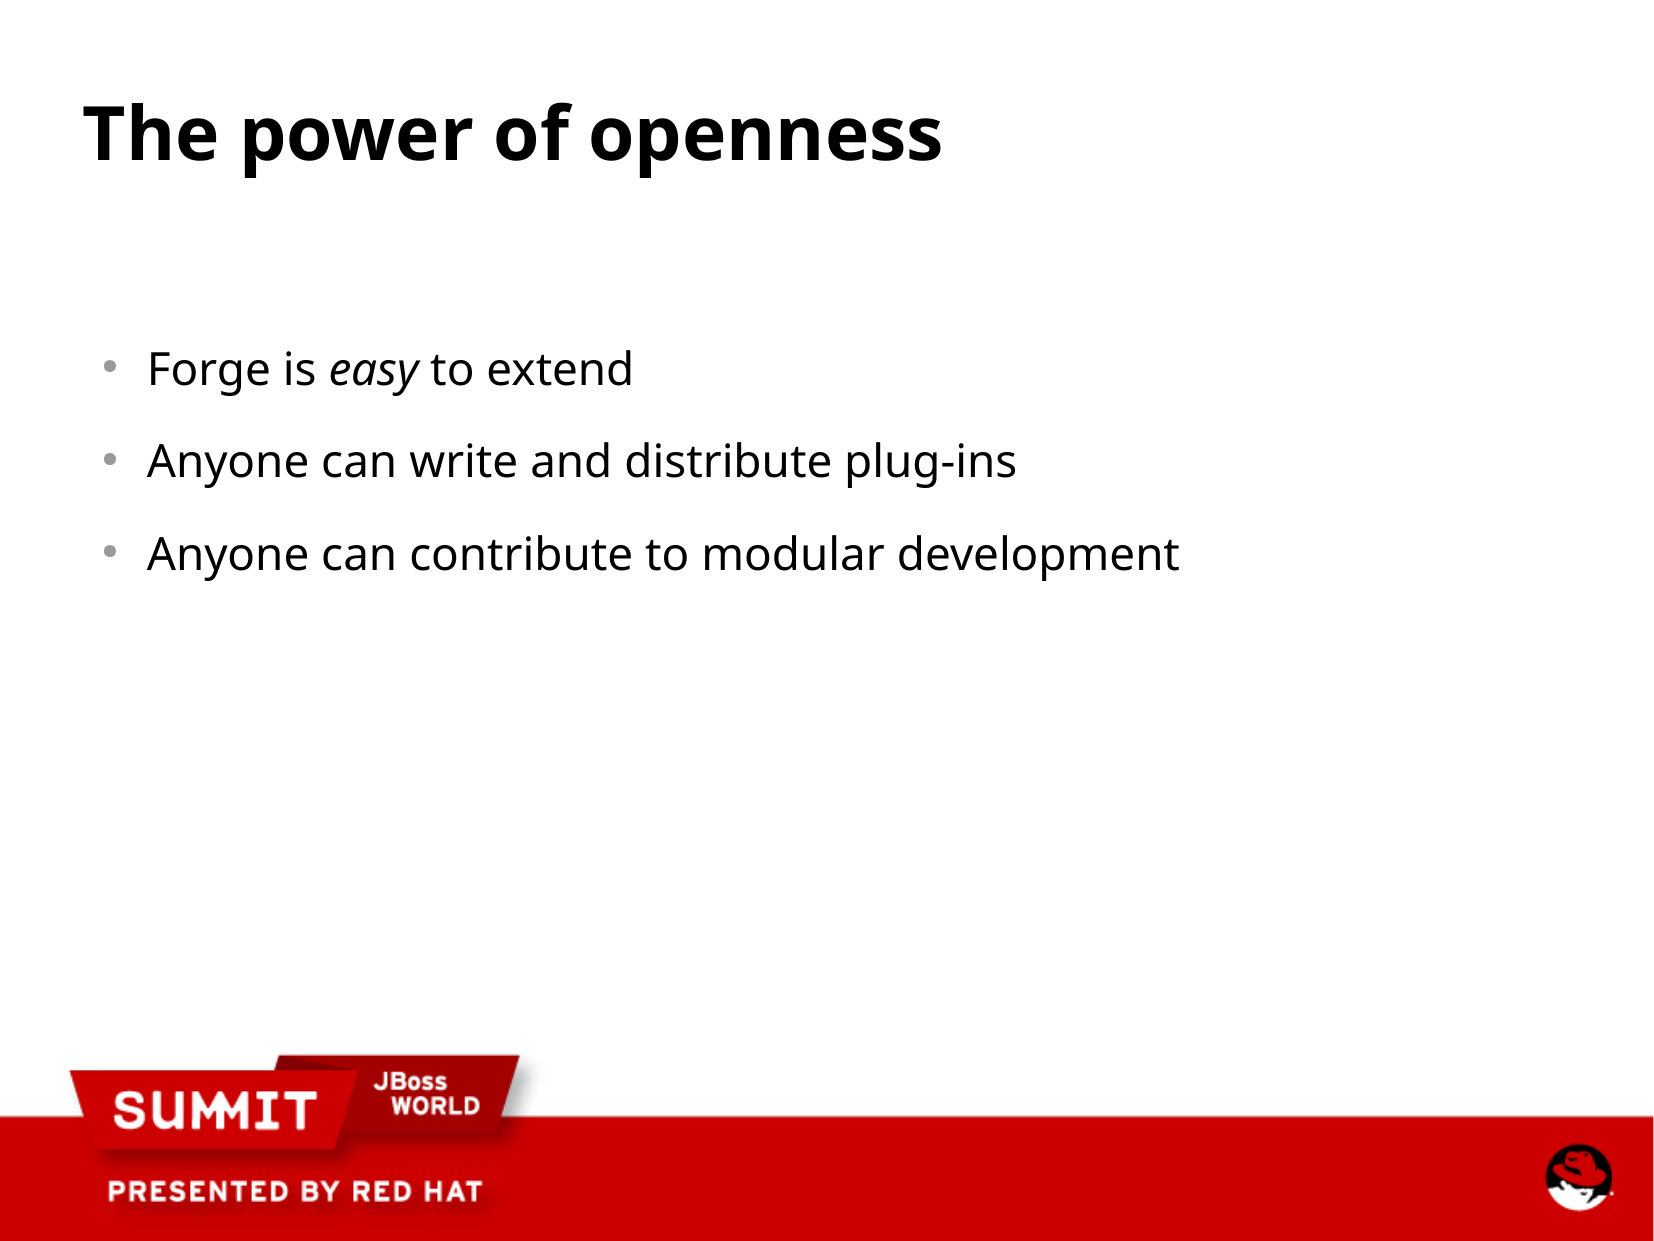

# The power of openness
Forge is easy to extend
Anyone can write and distribute plug-ins
Anyone can contribute to modular development